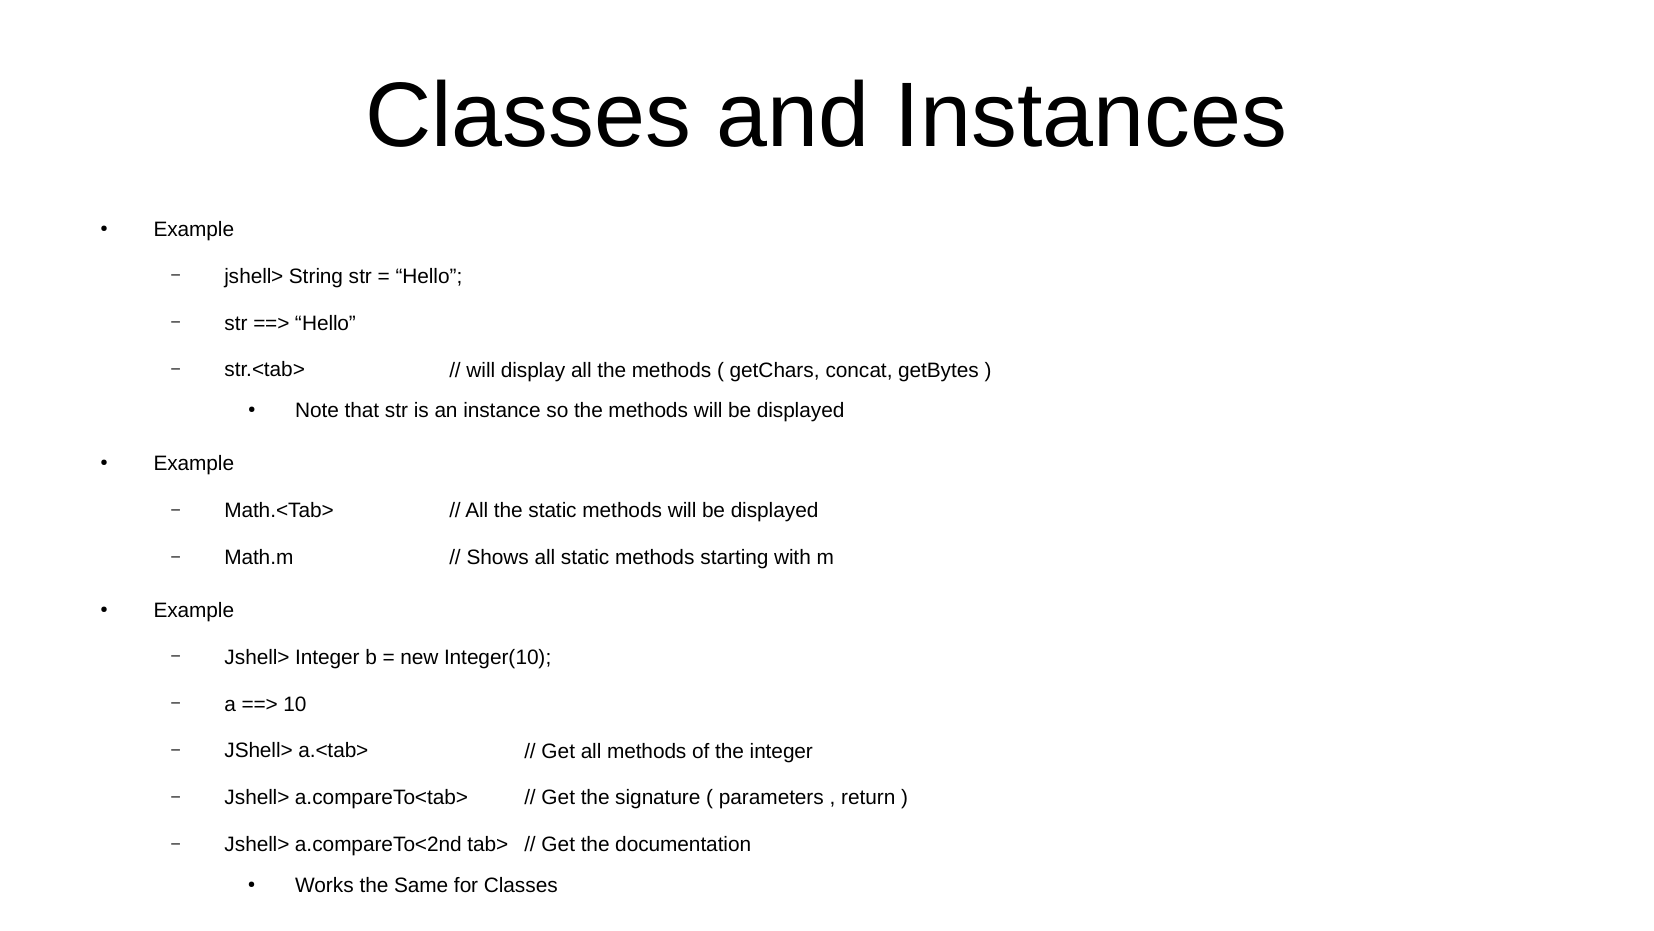

# Classes and Instances
Example
jshell> String str = “Hello”;
str ==> “Hello”
str.<tab> 		// will display all the methods ( getChars, concat, getBytes )
Note that str is an instance so the methods will be displayed
Example
Math.<Tab>		// All the static methods will be displayed
Math.m			// Shows all static methods starting with m
Example
Jshell> Integer b = new Integer(10);
a ==> 10
JShell> a.<tab>			// Get all methods of the integer
Jshell> a.compareTo<tab>	// Get the signature ( parameters , return )
Jshell> a.compareTo<2nd tab>	// Get the documentation
Works the Same for Classes